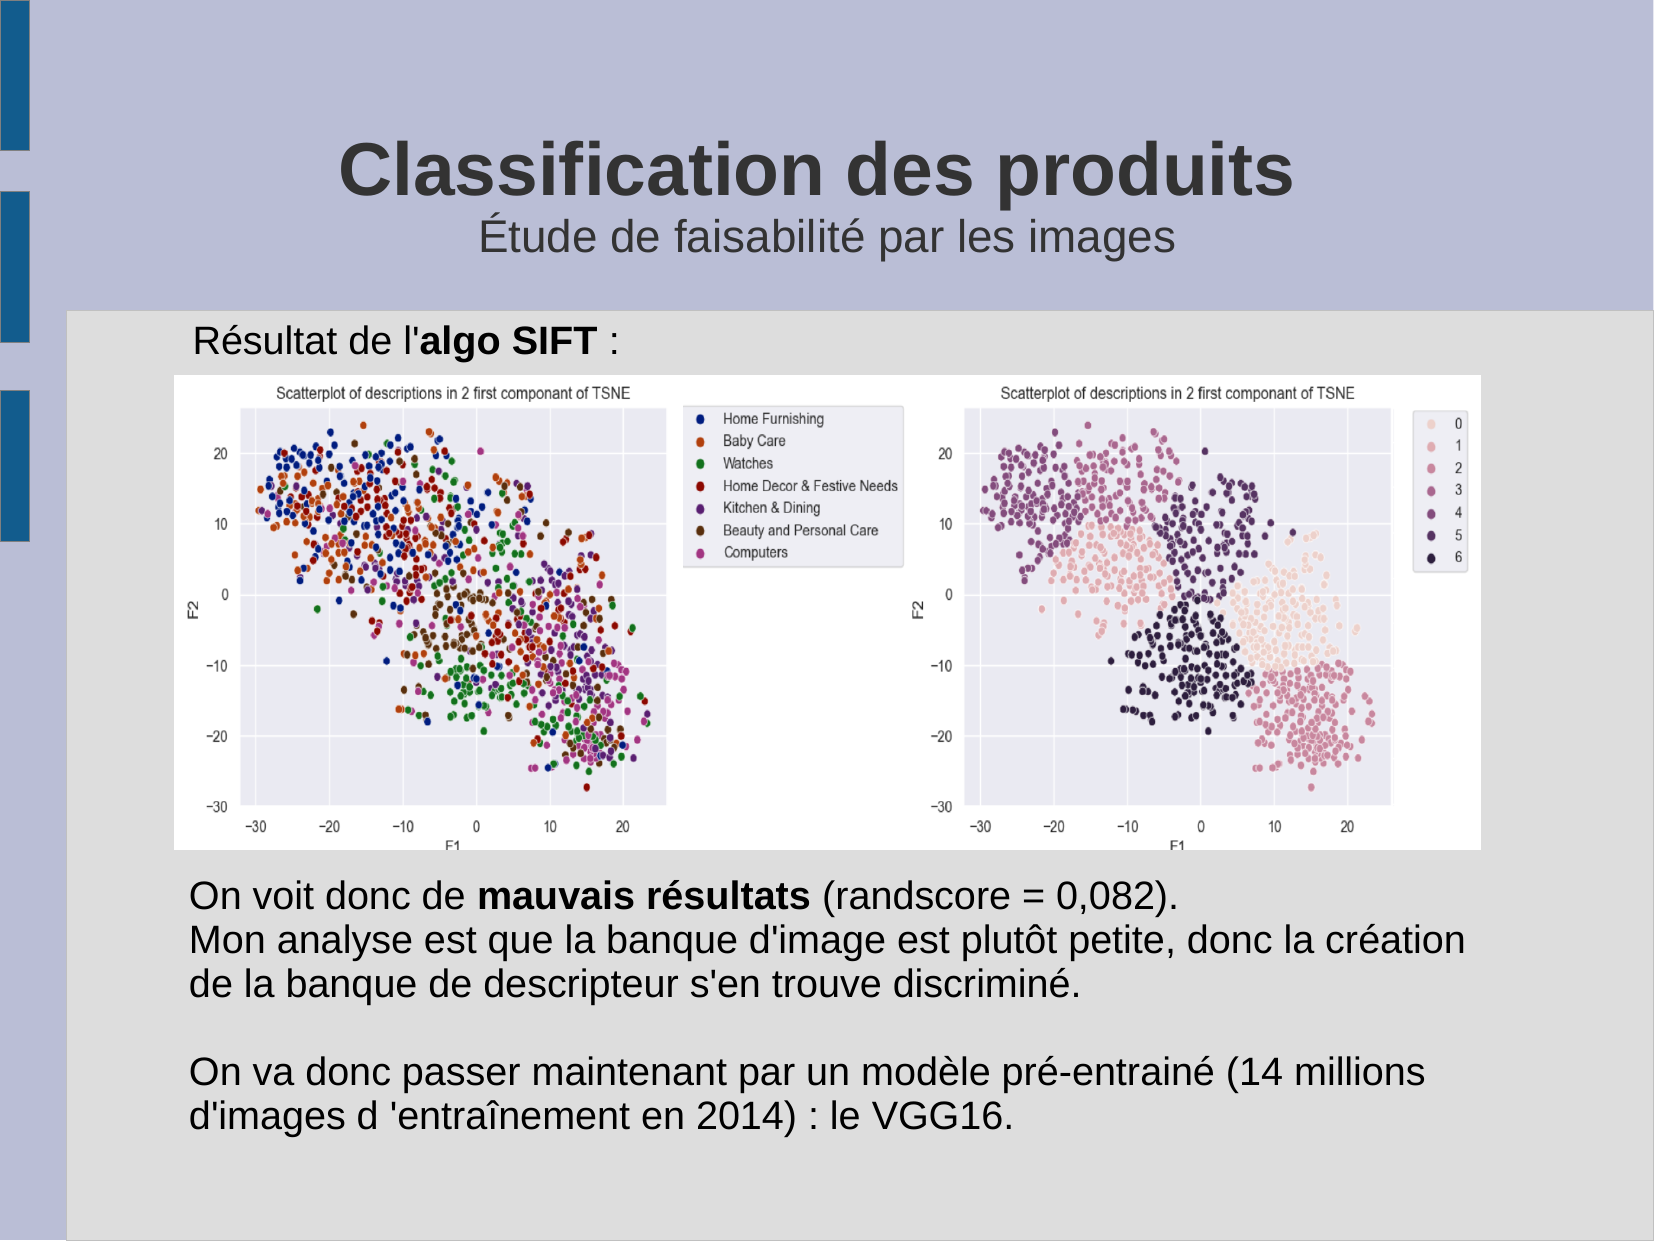

# Classification des produits Étude de faisabilité par les images
Résultat de l'algo SIFT :
On voit donc de mauvais résultats (randscore = 0,082).
Mon analyse est que la banque d'image est plutôt petite, donc la création de la banque de descripteur s'en trouve discriminé.
On va donc passer maintenant par un modèle pré-entrainé (14 millions d'images d 'entraînement en 2014) : le VGG16.